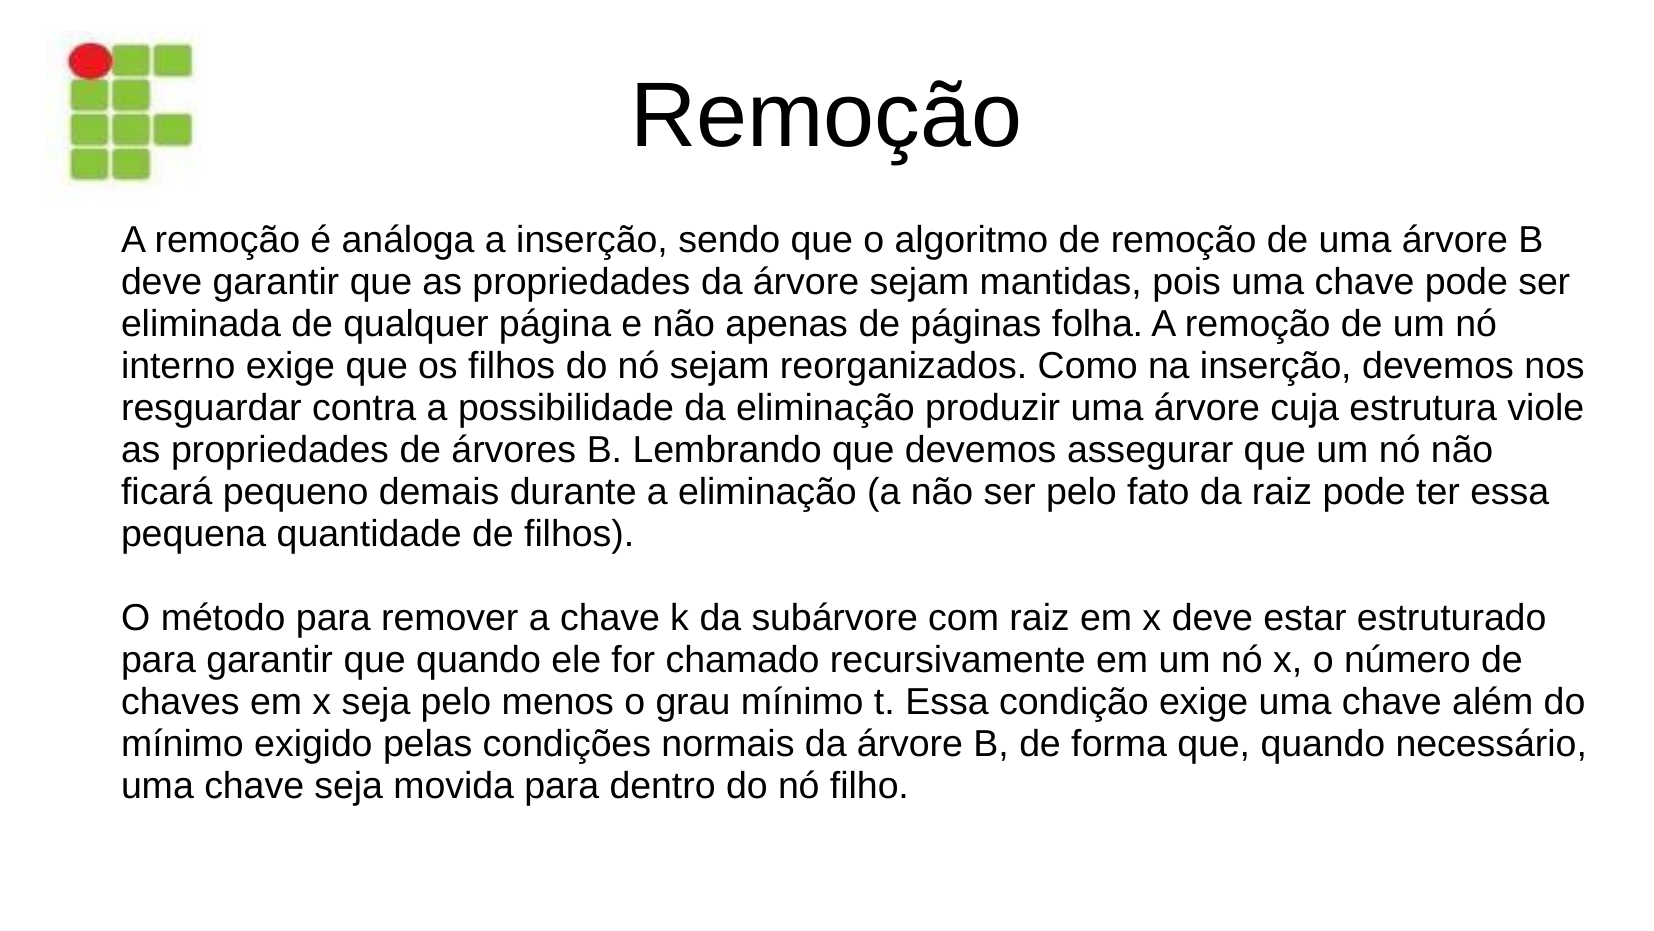

# Remoção
A remoção é análoga a inserção, sendo que o algoritmo de remoção de uma árvore B deve garantir que as propriedades da árvore sejam mantidas, pois uma chave pode ser eliminada de qualquer página e não apenas de páginas folha. A remoção de um nó interno exige que os filhos do nó sejam reorganizados. Como na inserção, devemos nos resguardar contra a possibilidade da eliminação produzir uma árvore cuja estrutura viole as propriedades de árvores B. Lembrando que devemos assegurar que um nó não ficará pequeno demais durante a eliminação (a não ser pelo fato da raiz pode ter essa pequena quantidade de filhos).
O método para remover a chave k da subárvore com raiz em x deve estar estruturado para garantir que quando ele for chamado recursivamente em um nó x, o número de chaves em x seja pelo menos o grau mínimo t. Essa condição exige uma chave além do mínimo exigido pelas condições normais da árvore B, de forma que, quando necessário, uma chave seja movida para dentro do nó filho.